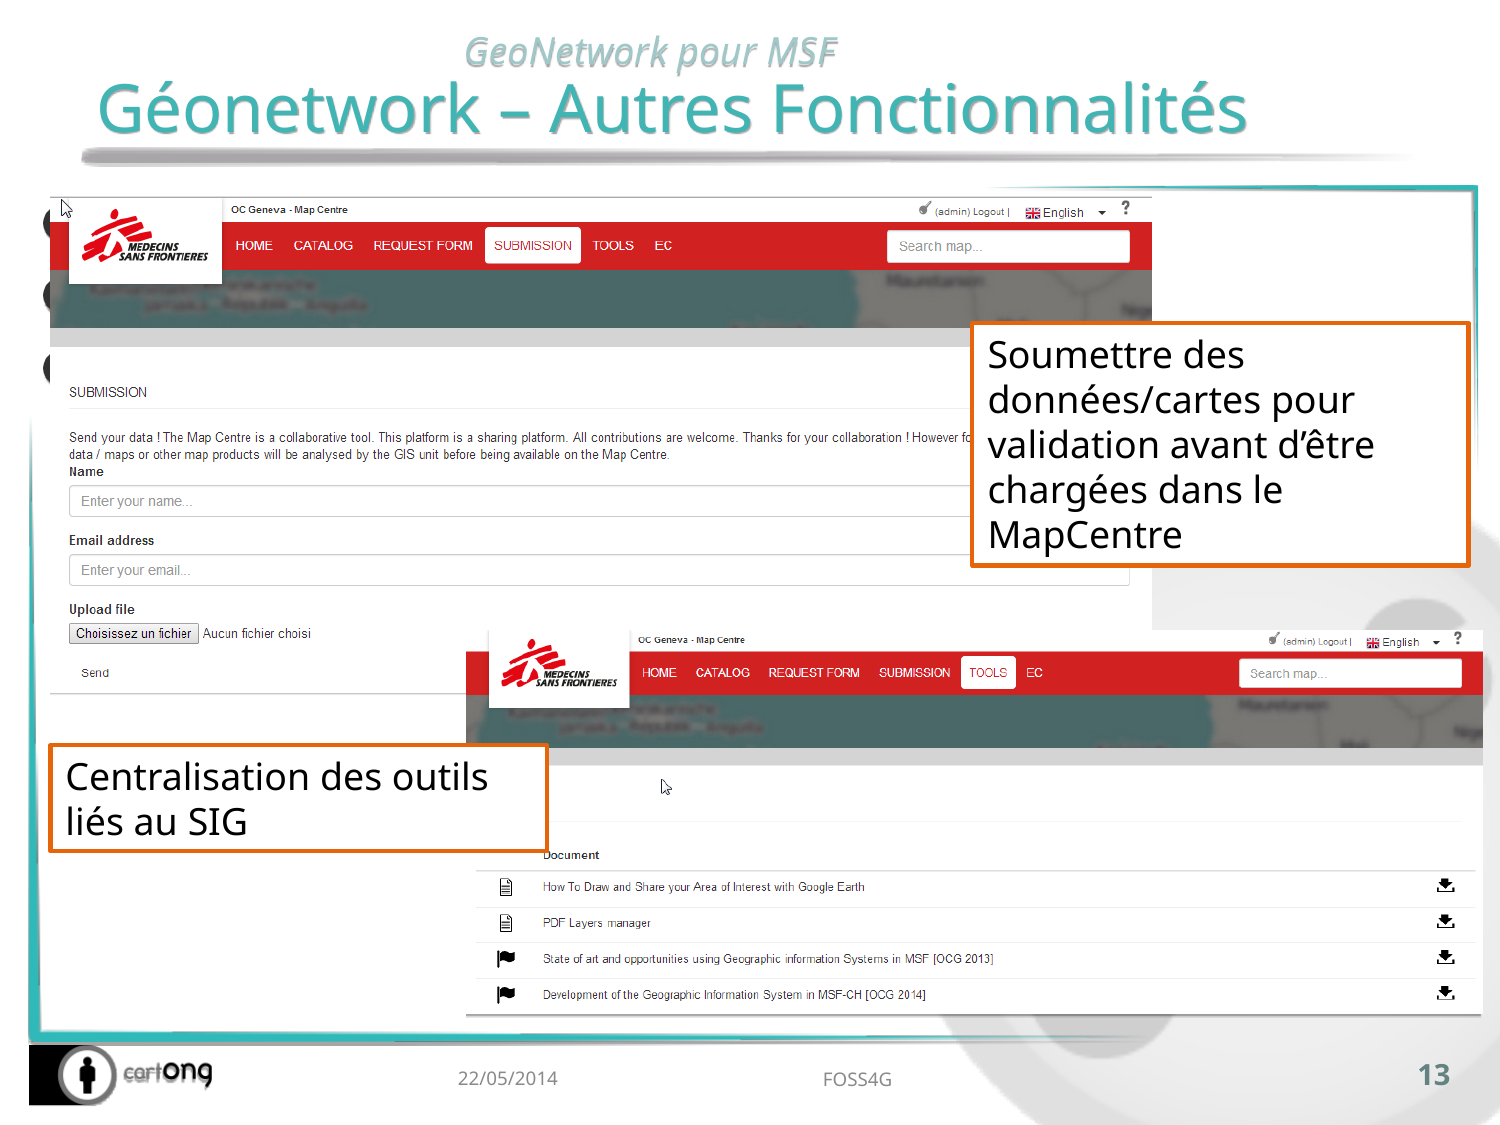

GeoNetwork pour MSF
# Géonetwork – Autres Fonctionnalités
Soumettre des données/cartes pour validation avant d’être chargées dans le MapCentre
Centralisation des outils liés au SIG
22/05/2014
FOSS4G